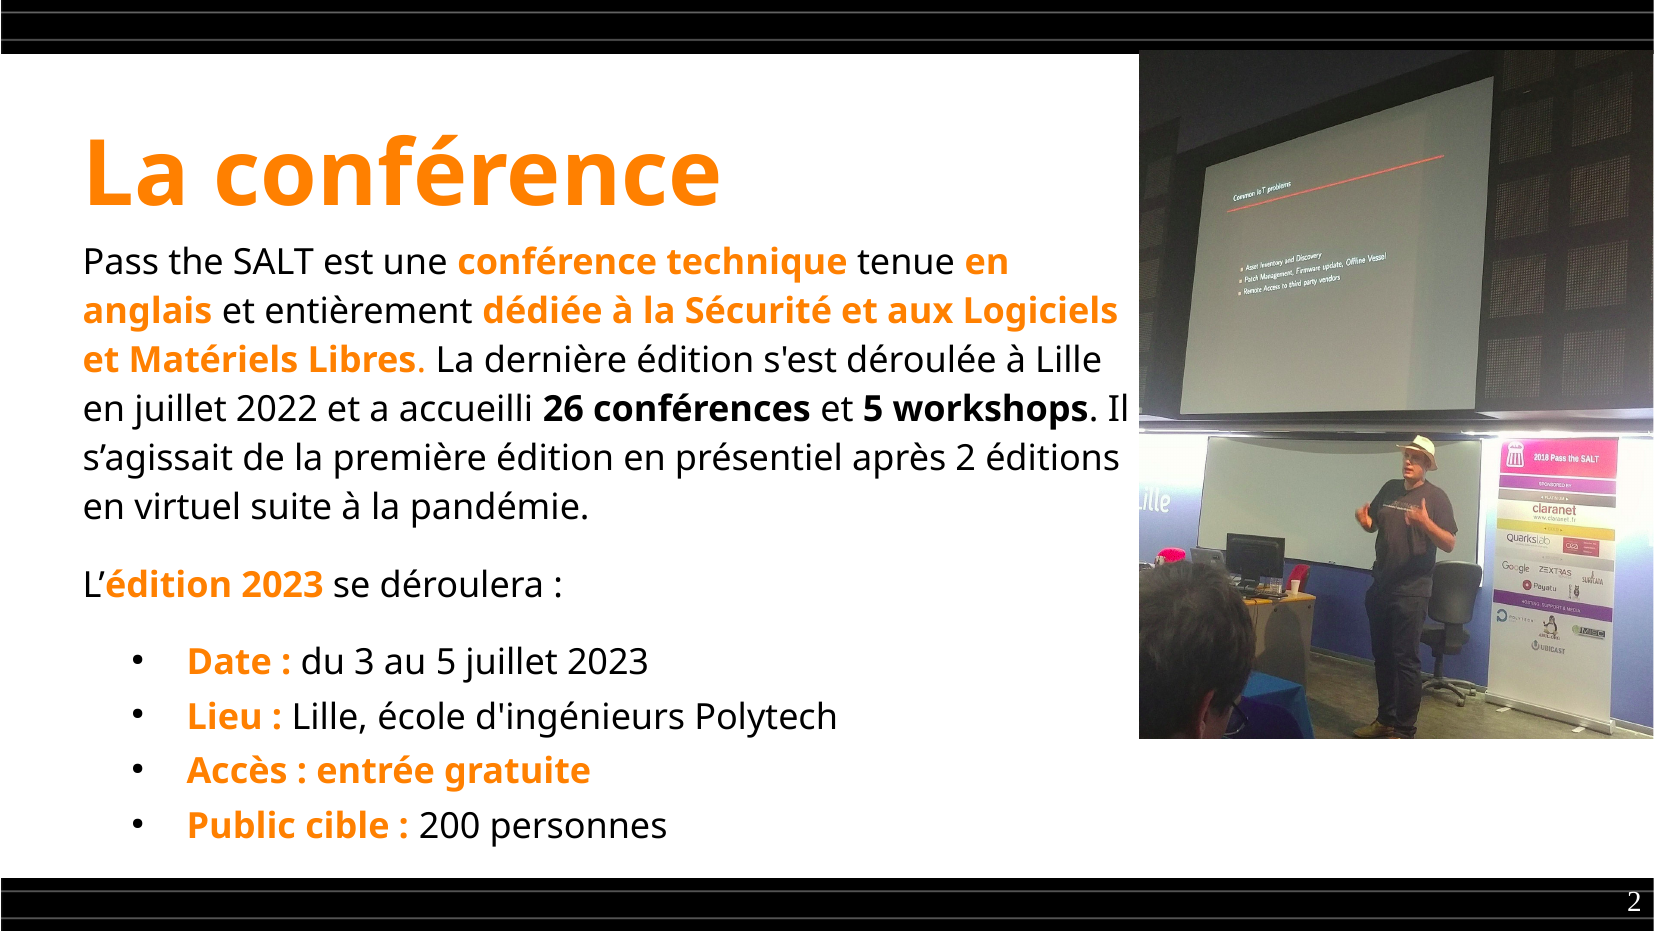

# La conférence
Pass the SALT est une conférence technique tenue en anglais et entièrement dédiée à la Sécurité et aux Logiciels et Matériels Libres. La dernière édition s'est déroulée à Lille en juillet 2022 et a accueilli 26 conférences et 5 workshops. Il s’agissait de la première édition en présentiel après 2 éditions en virtuel suite à la pandémie.
L’édition 2023 se déroulera :
Date : du 3 au 5 juillet 2023
Lieu : Lille, école d'ingénieurs Polytech
Accès : entrée gratuite
Public cible : 200 personnes